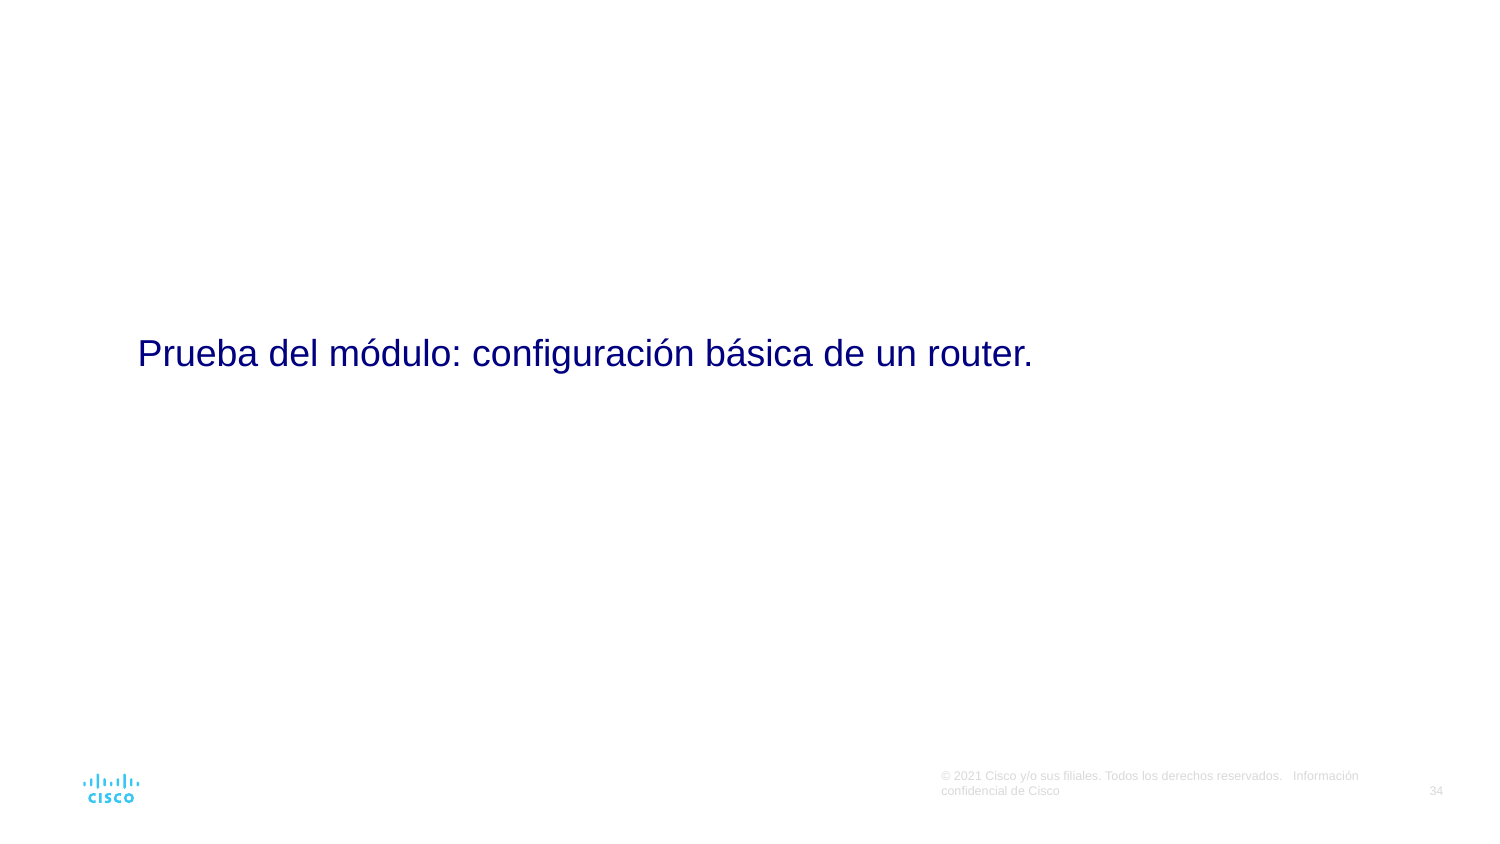

Prueba del módulo: configuración básica de un router.